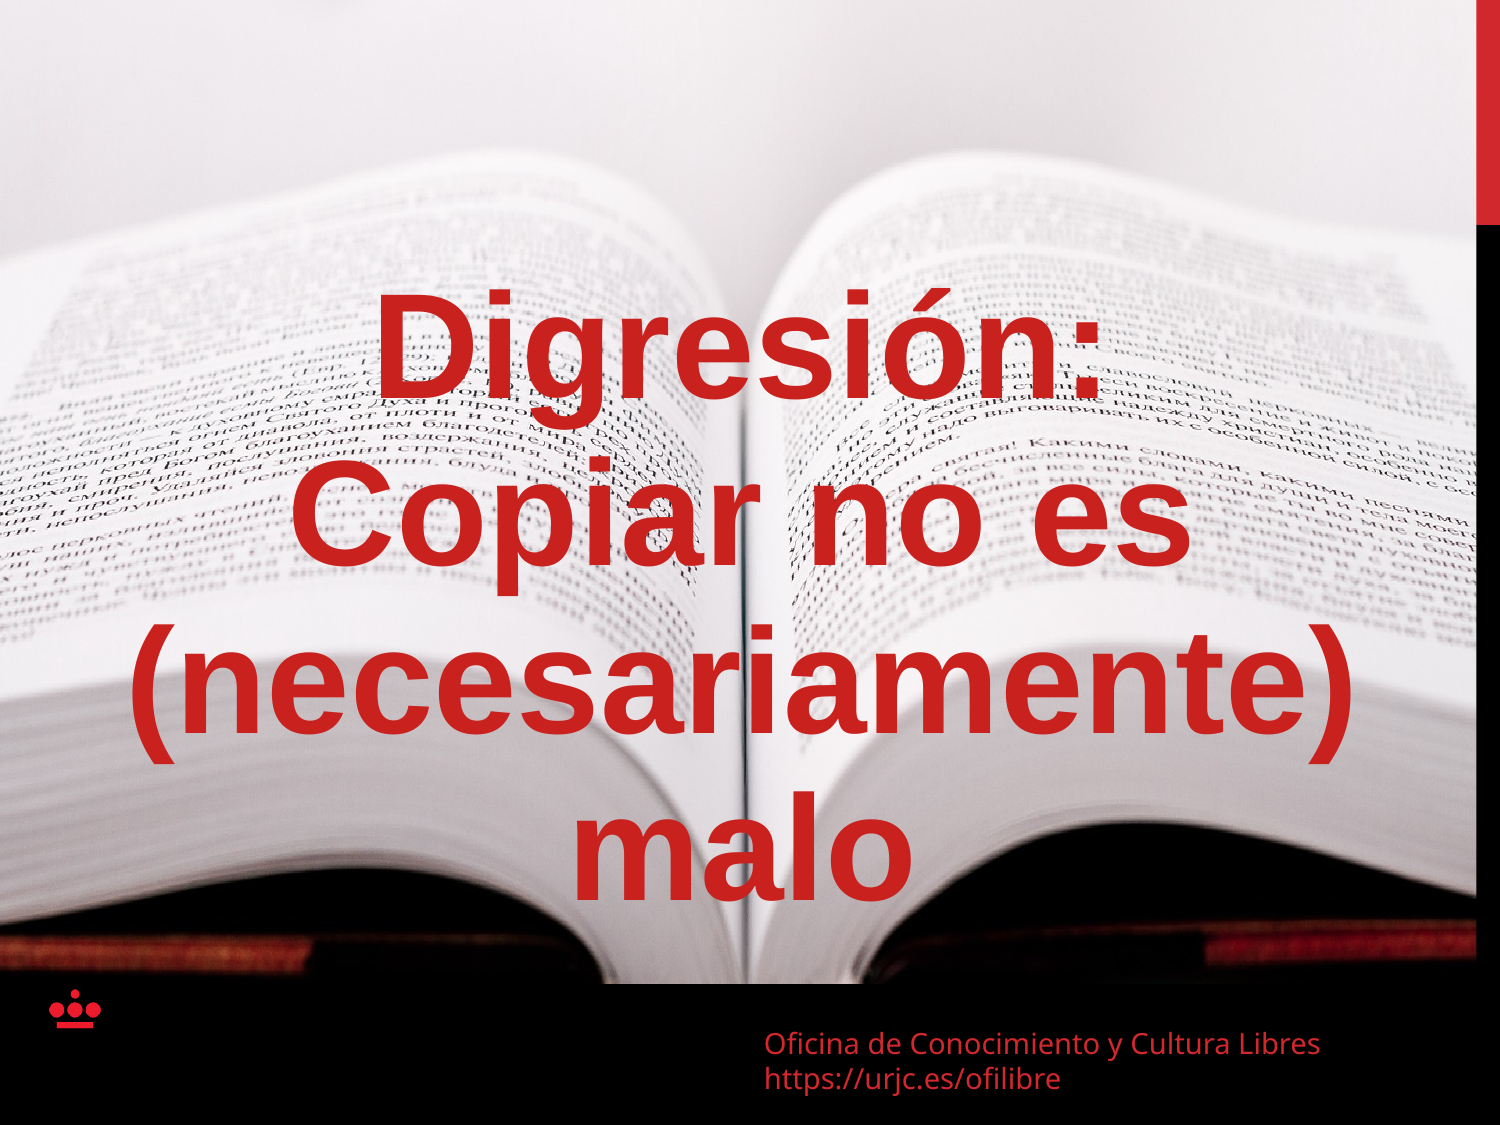

#
Digresión:
Copiar no es (necesariamente)
malo
Oficina de Conocimiento y Cultura Libres
https://urjc.es/ofilibre